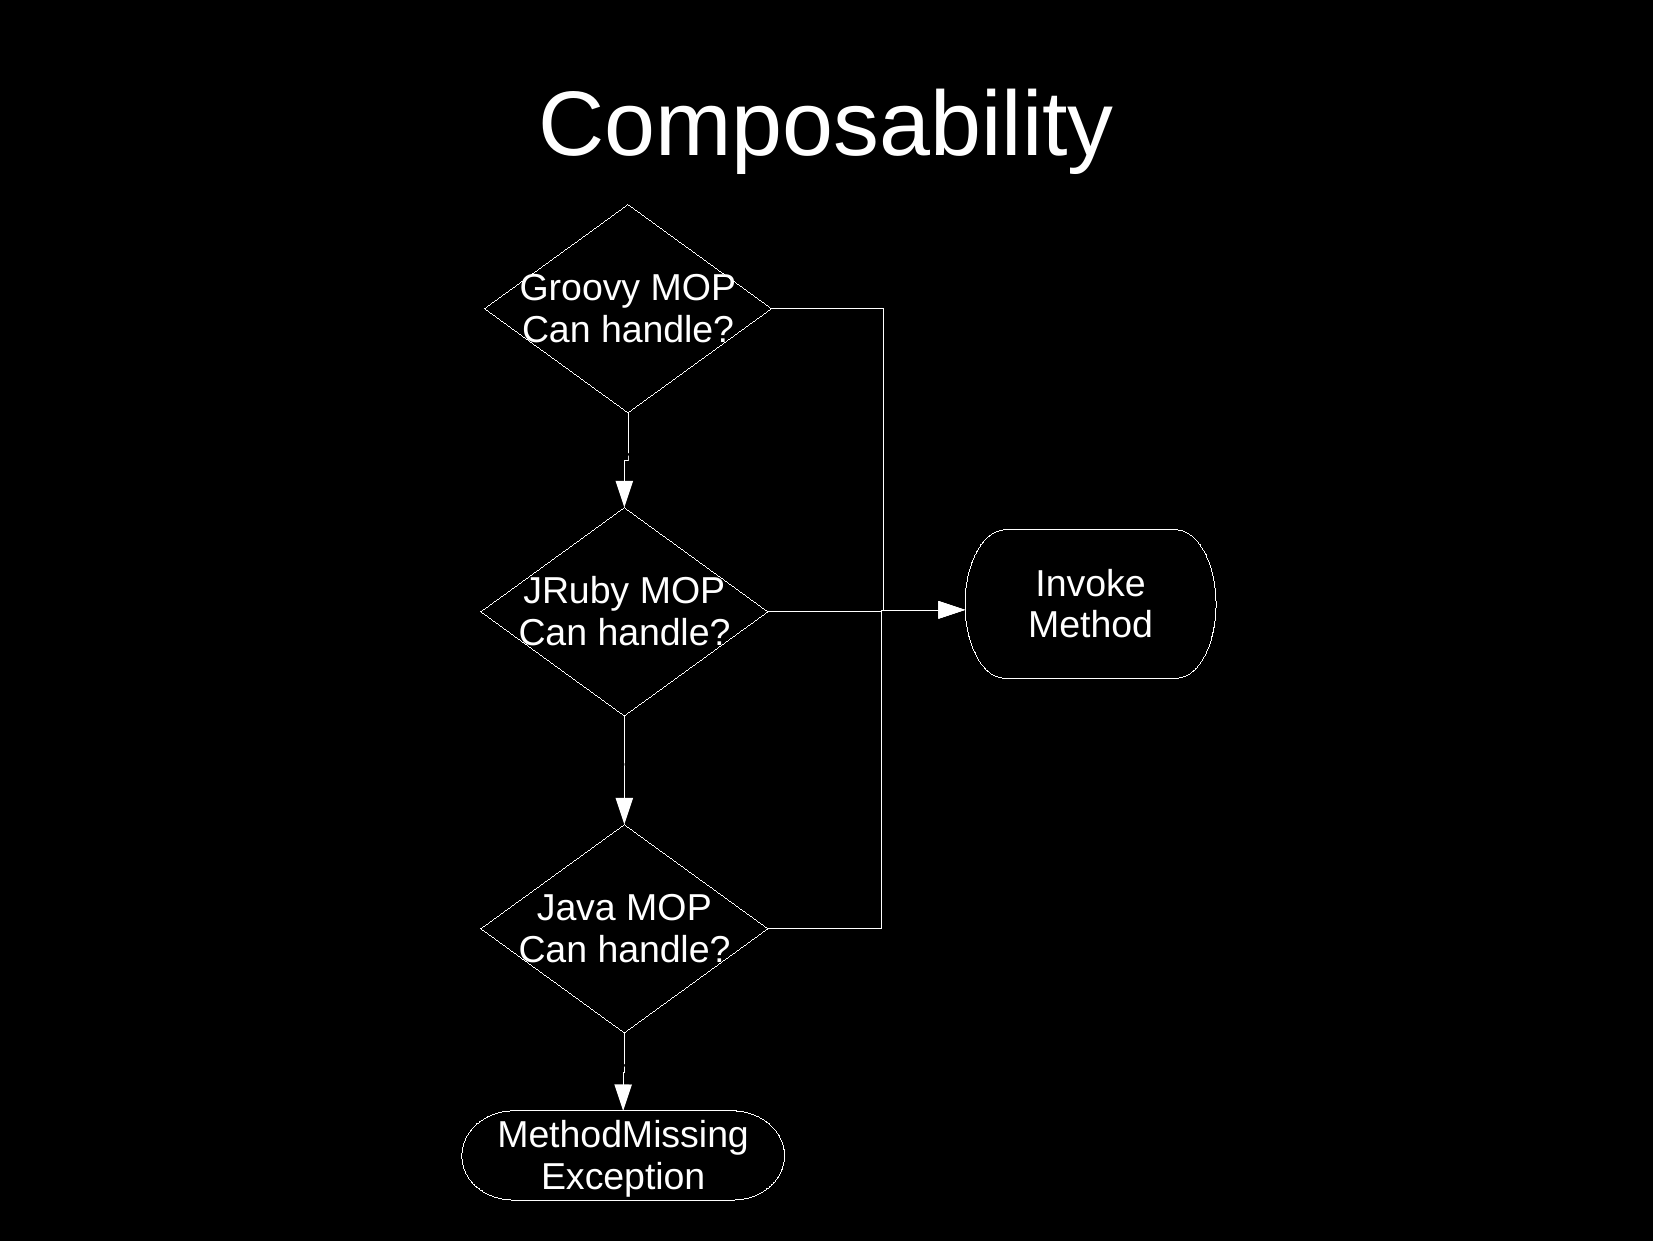

# Composability
Groovy MOP
Can handle?
JRuby MOP
Can handle?
Invoke
Method
Java MOP
Can handle?
MethodMissing
Exception